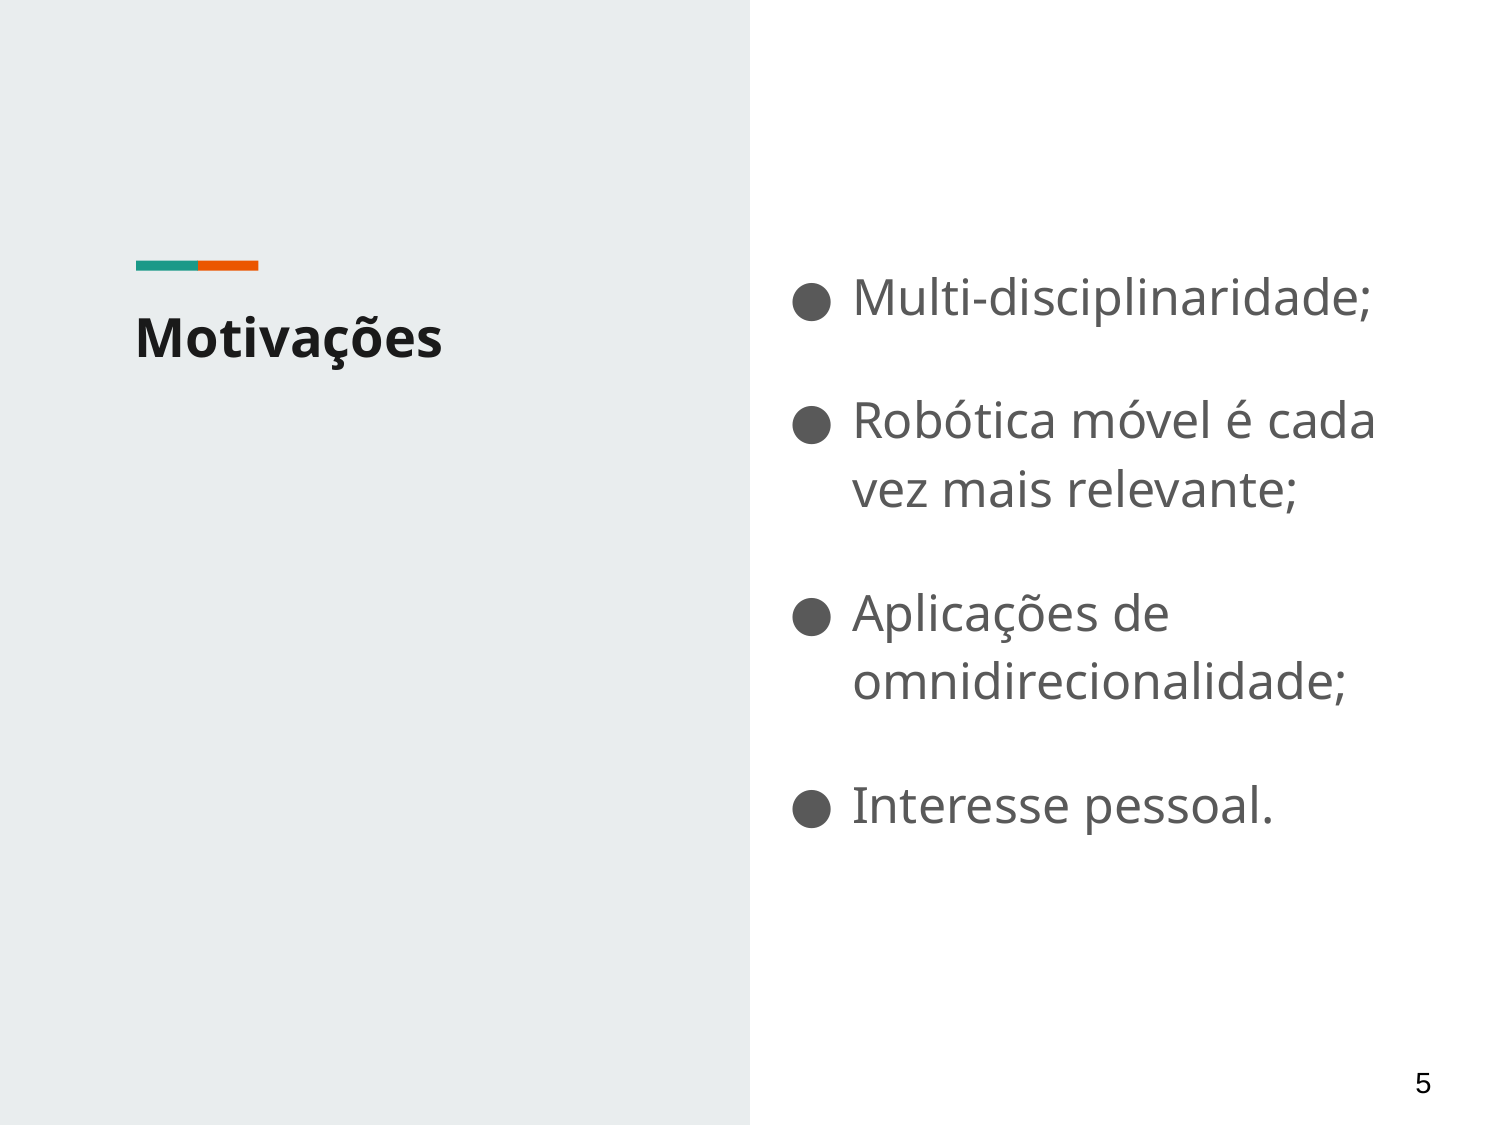

Multi-disciplinaridade;
Robótica móvel é cada vez mais relevante;
Aplicações de omnidirecionalidade;
Interesse pessoal.
# Motivações